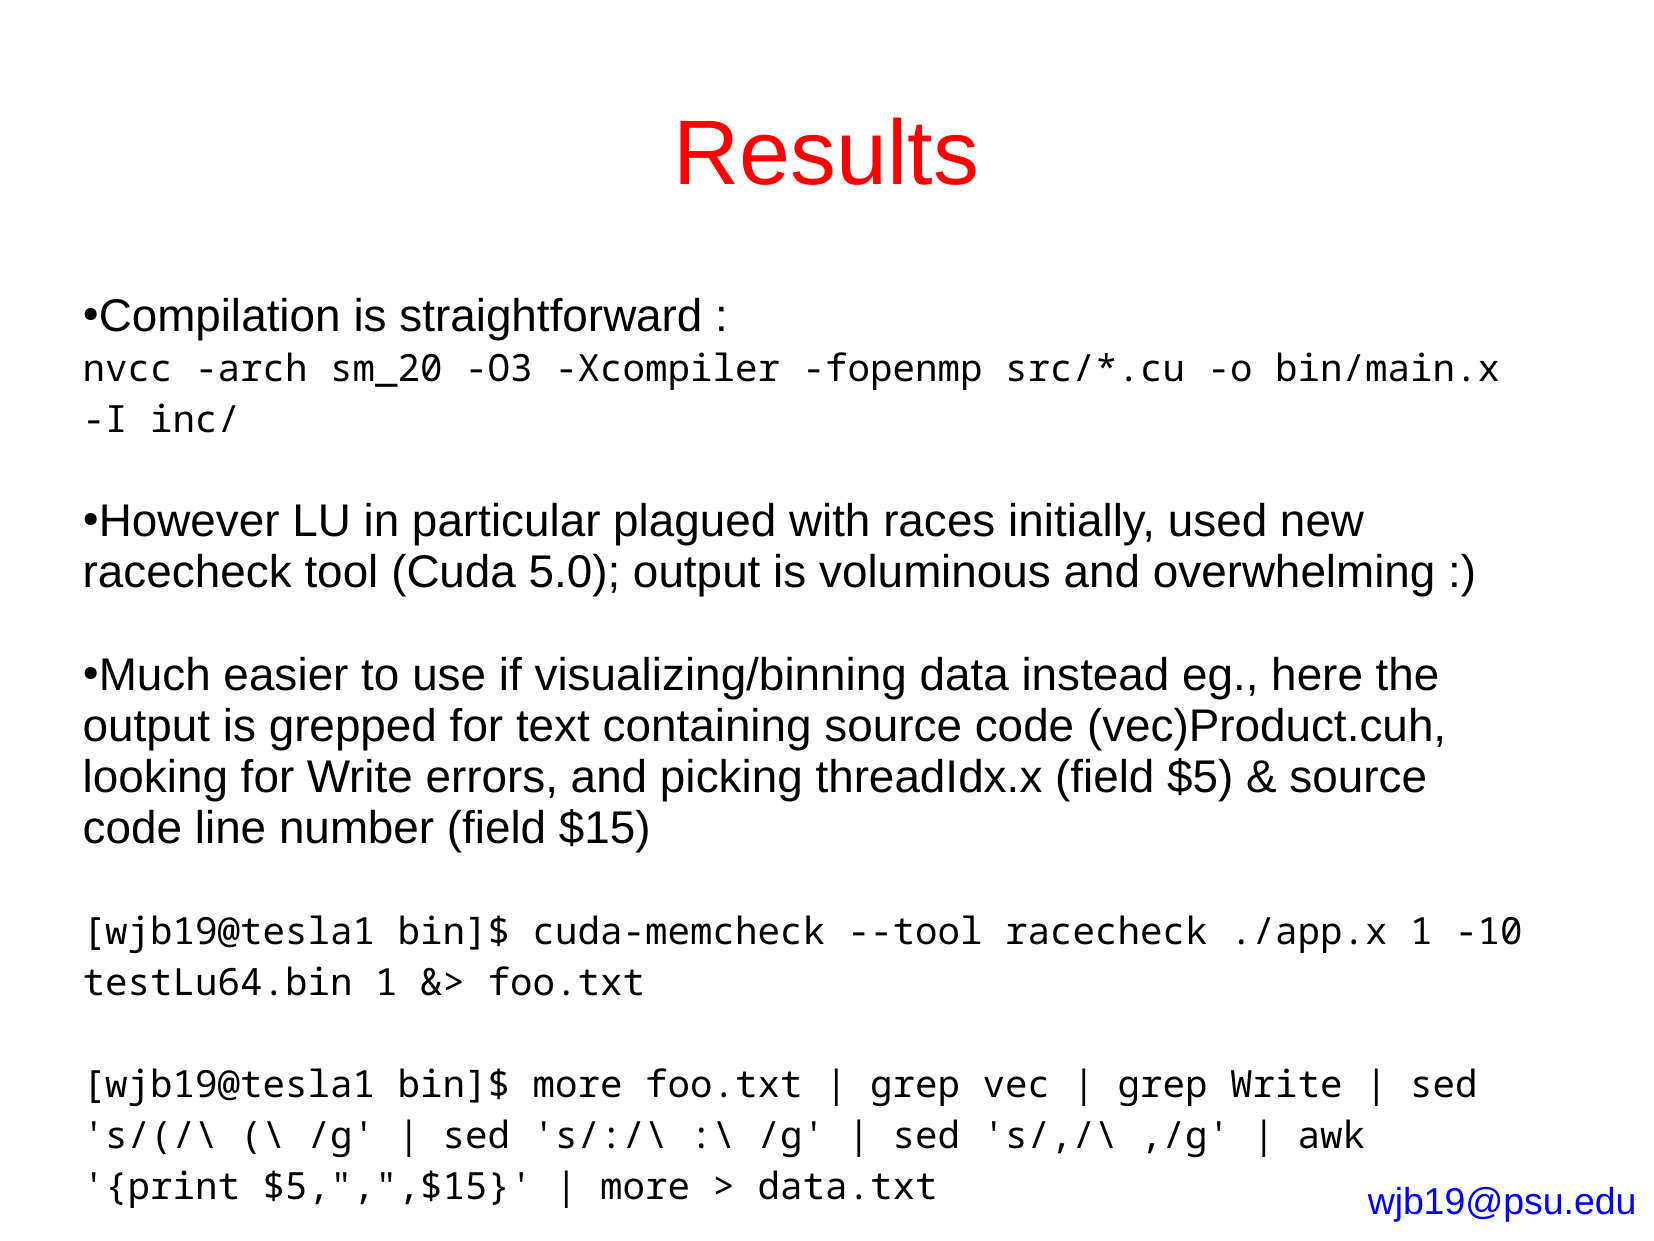

# Results
Compilation is straightforward :
nvcc -arch sm_20 -O3 -Xcompiler -fopenmp src/*.cu -o bin/main.x -I inc/
However LU in particular plagued with races initially, used new racecheck tool (Cuda 5.0); output is voluminous and overwhelming :)
Much easier to use if visualizing/binning data instead eg., here the output is grepped for text containing source code (vec)Product.cuh, looking for Write errors, and picking threadIdx.x (field $5) & source code line number (field $15)
[wjb19@tesla1 bin]$ cuda-memcheck --tool racecheck ./app.x 1 -10 testLu64.bin 1 &> foo.txt
[wjb19@tesla1 bin]$ more foo.txt | grep vec | grep Write | sed 's/(/\ (\ /g' | sed 's/:/\ :\ /g' | sed 's/,/\ ,/g' | awk '{print $5,",",$15}' | more > data.txt
wjb19@psu.edu